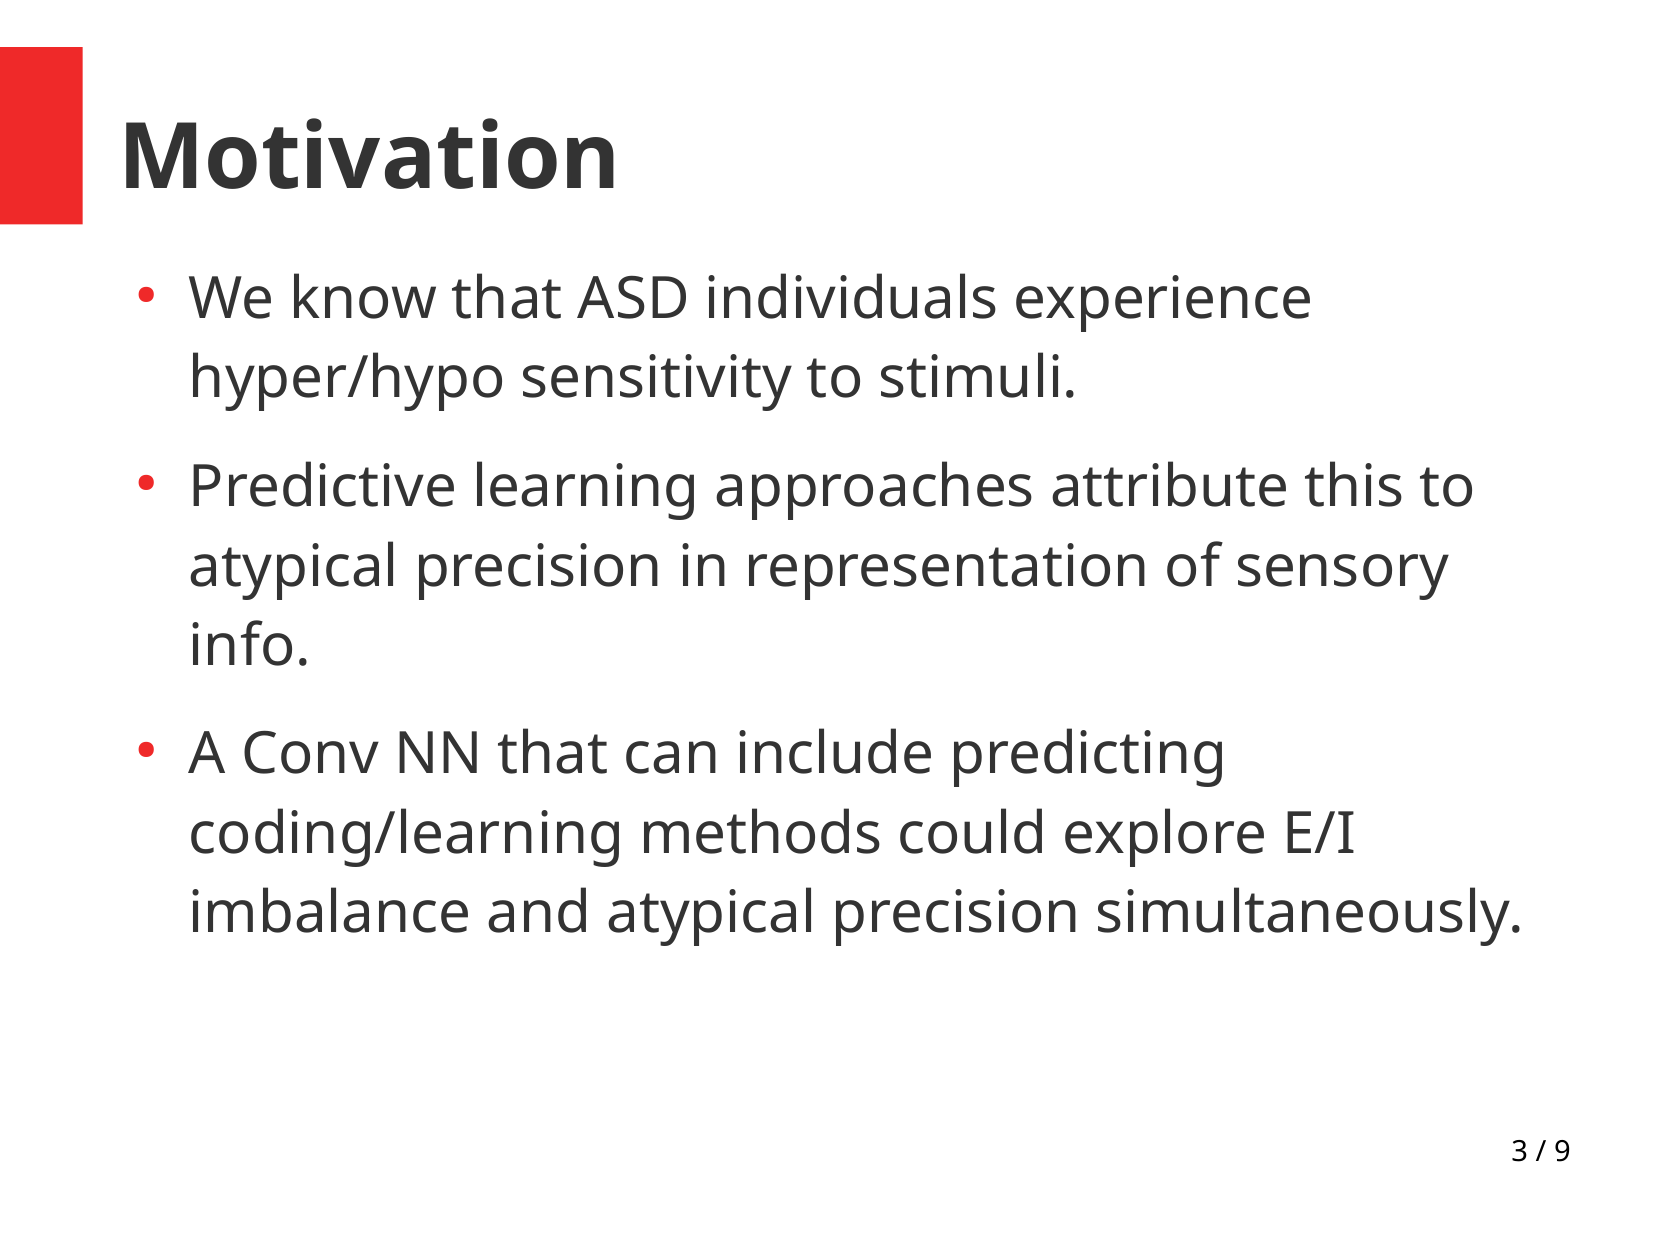

# Motivation
We know that ASD individuals experience hyper/hypo sensitivity to stimuli.
Predictive learning approaches attribute this to atypical precision in representation of sensory info.
A Conv NN that can include predicting coding/learning methods could explore E/I imbalance and atypical precision simultaneously.
3